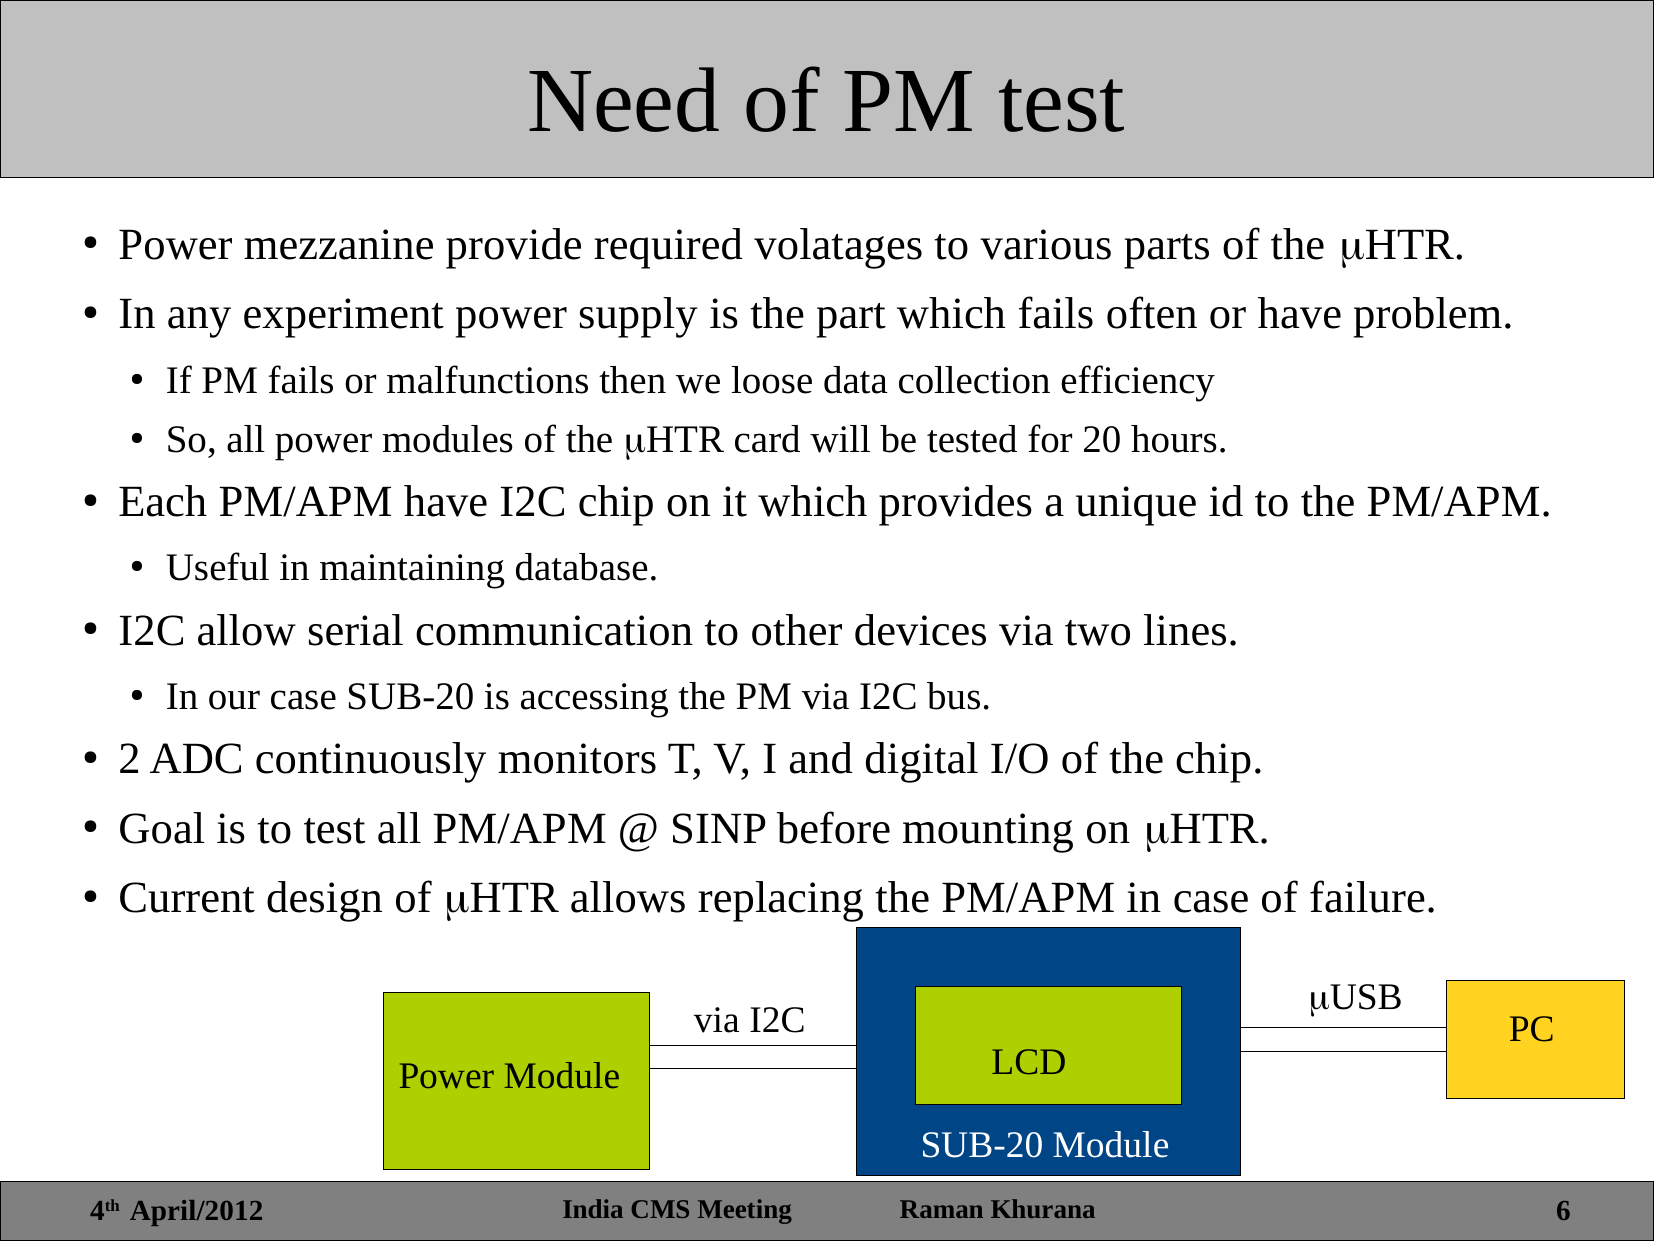

# Need of PM test
Power mezzanine provide required volatages to various parts of the mHTR.
In any experiment power supply is the part which fails often or have problem.
If PM fails or malfunctions then we loose data collection efficiency
So, all power modules of the mHTR card will be tested for 20 hours.
Each PM/APM have I2C chip on it which provides a unique id to the PM/APM.
Useful in maintaining database.
I2C allow serial communication to other devices via two lines.
In our case SUB-20 is accessing the PM via I2C bus.
2 ADC continuously monitors T, V, I and digital I/O of the chip.
Goal is to test all PM/APM @ SINP before mounting on mHTR.
Current design of mHTR allows replacing the PM/APM in case of failure.
mUSB
via I2C
PC
LCD
Power Module
SUB-20 Module
6